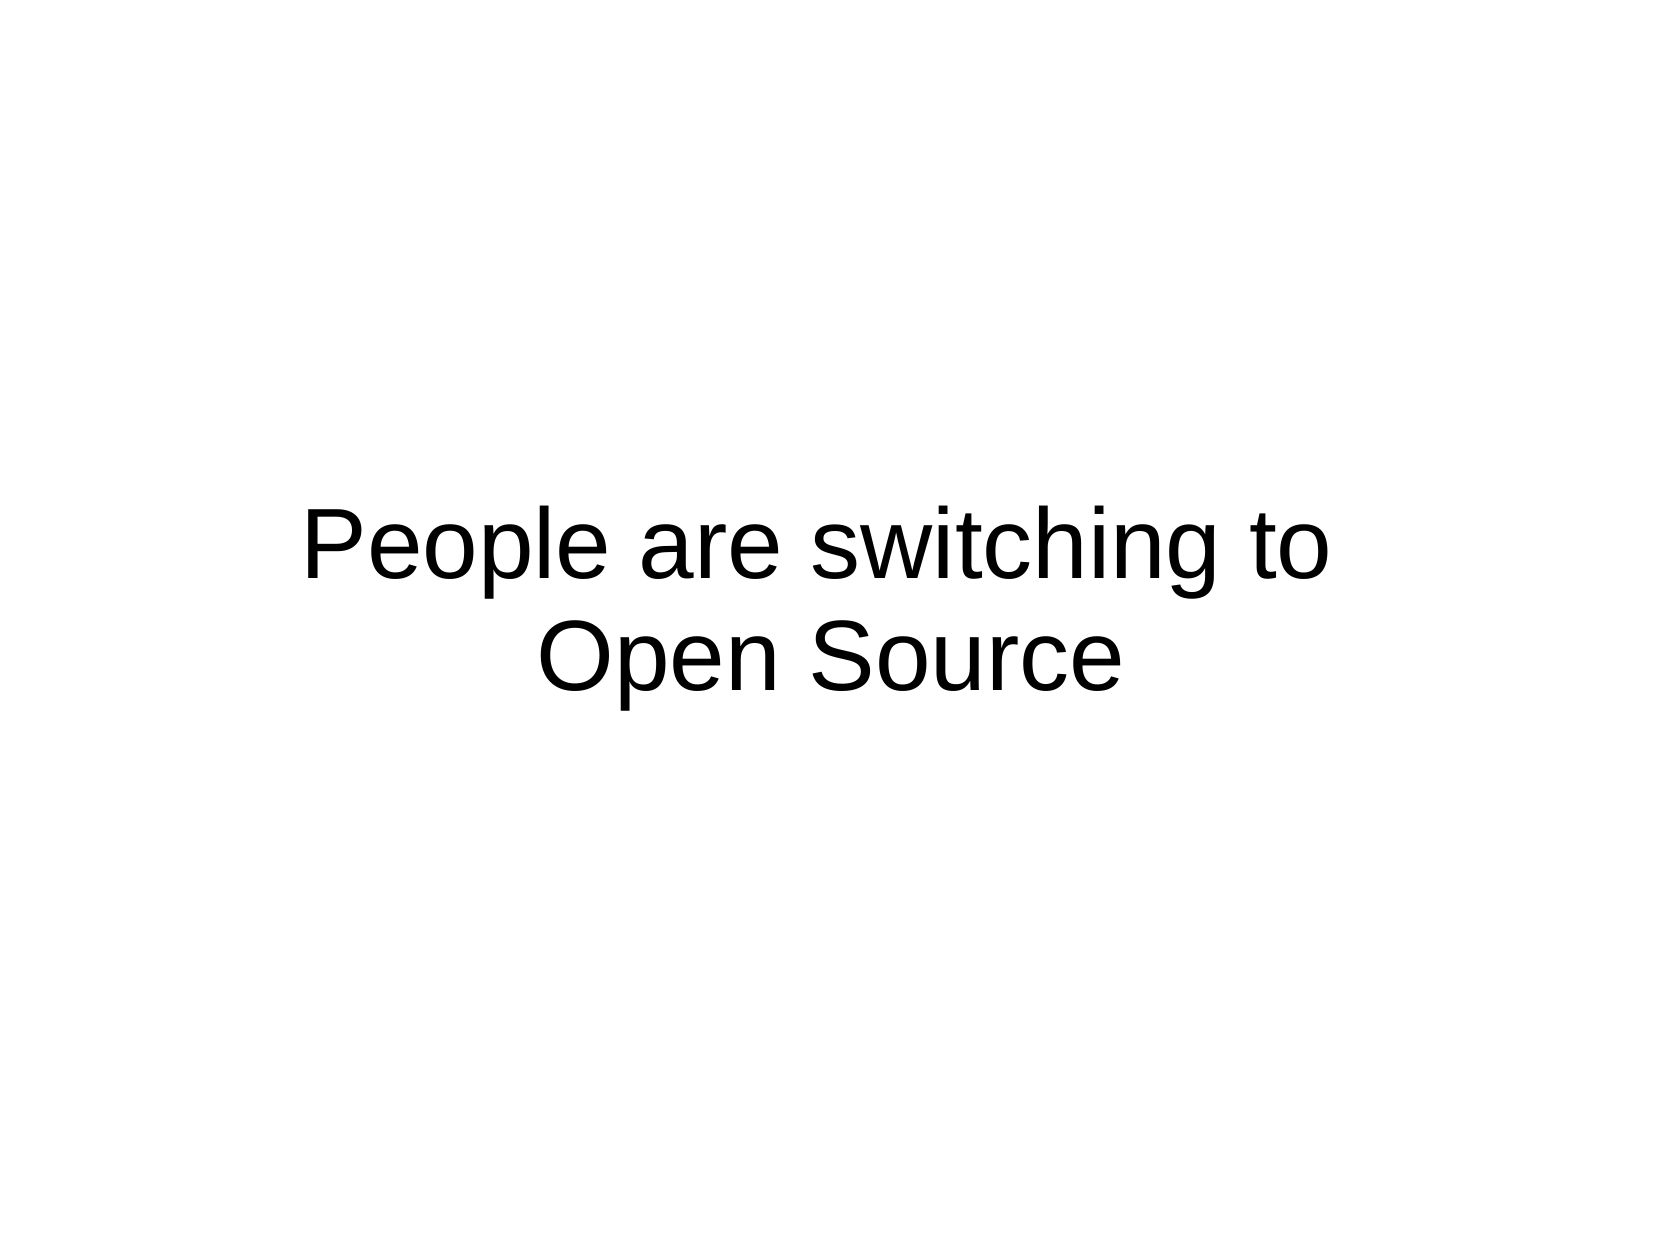

# People are switching to Open Source